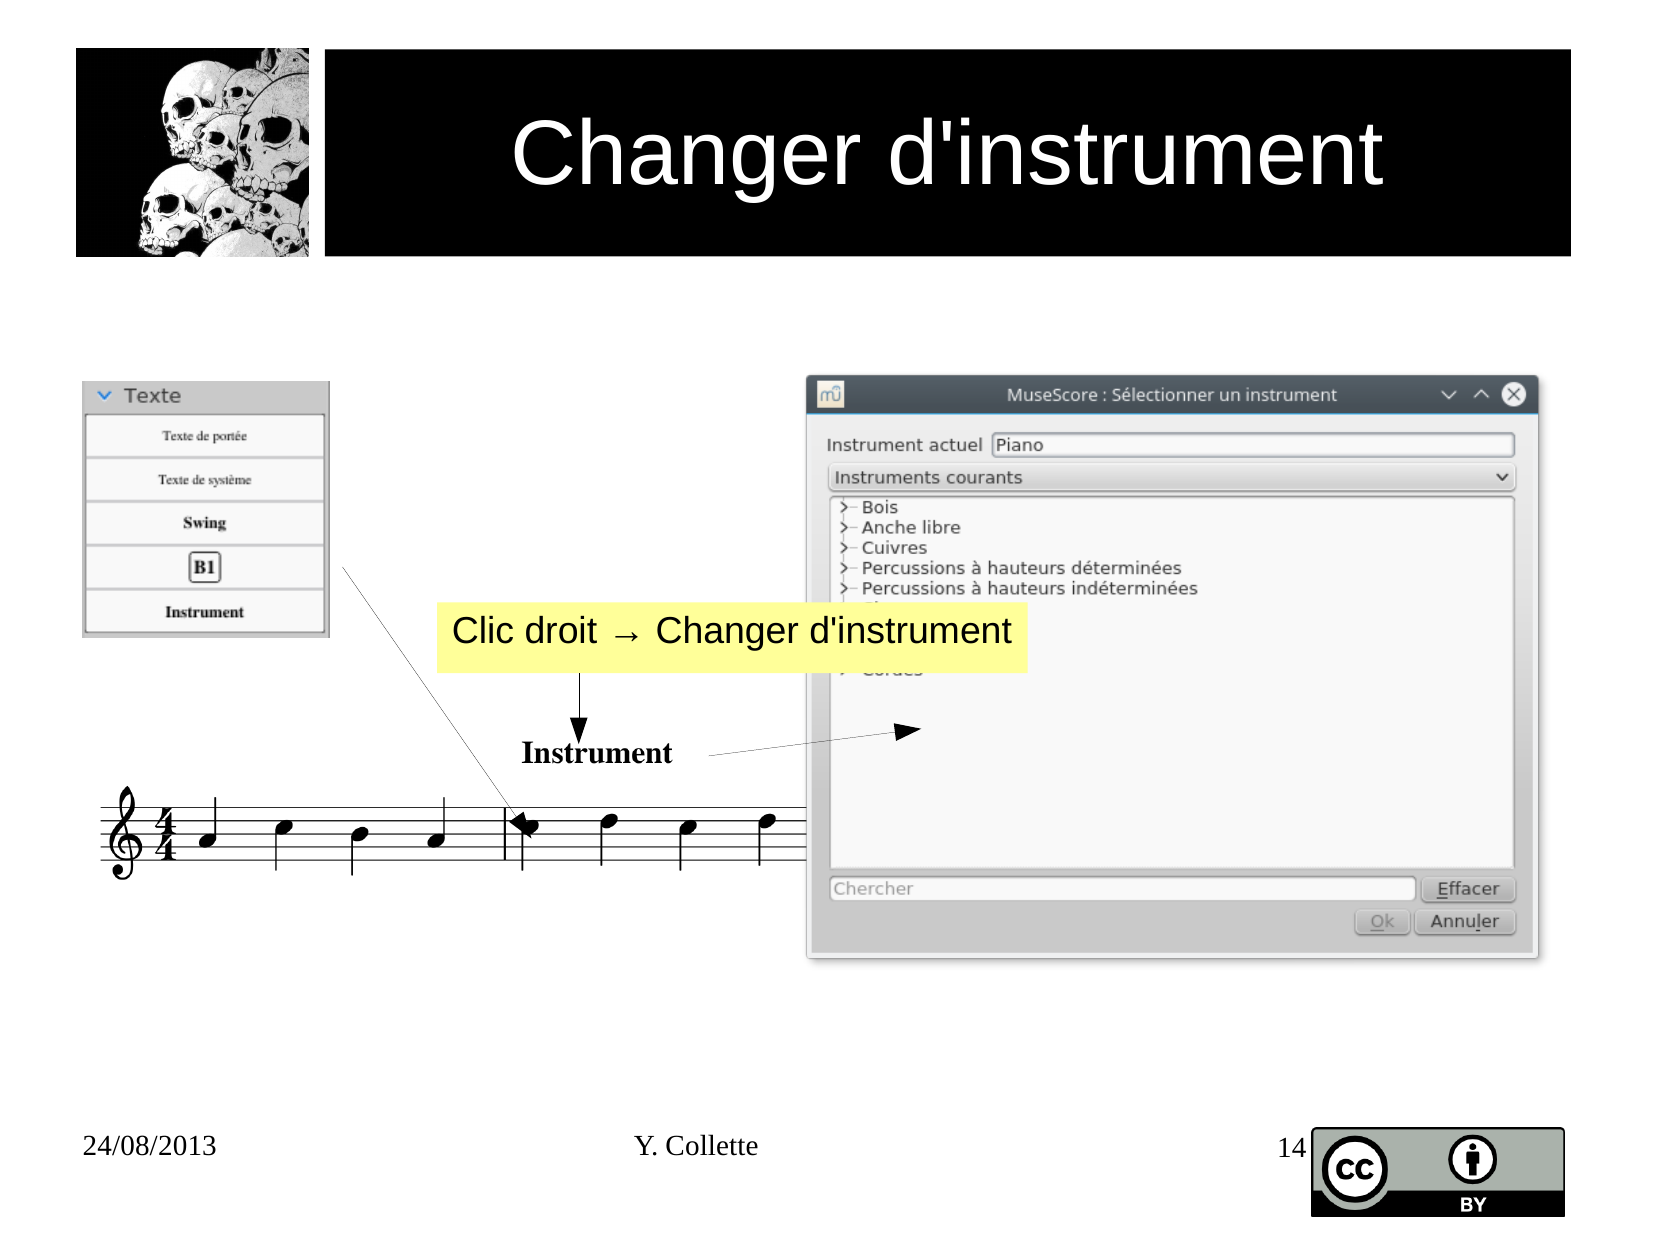

# Changer d'instrument
Clic droit → Changer d'instrument
Y. Collette
14